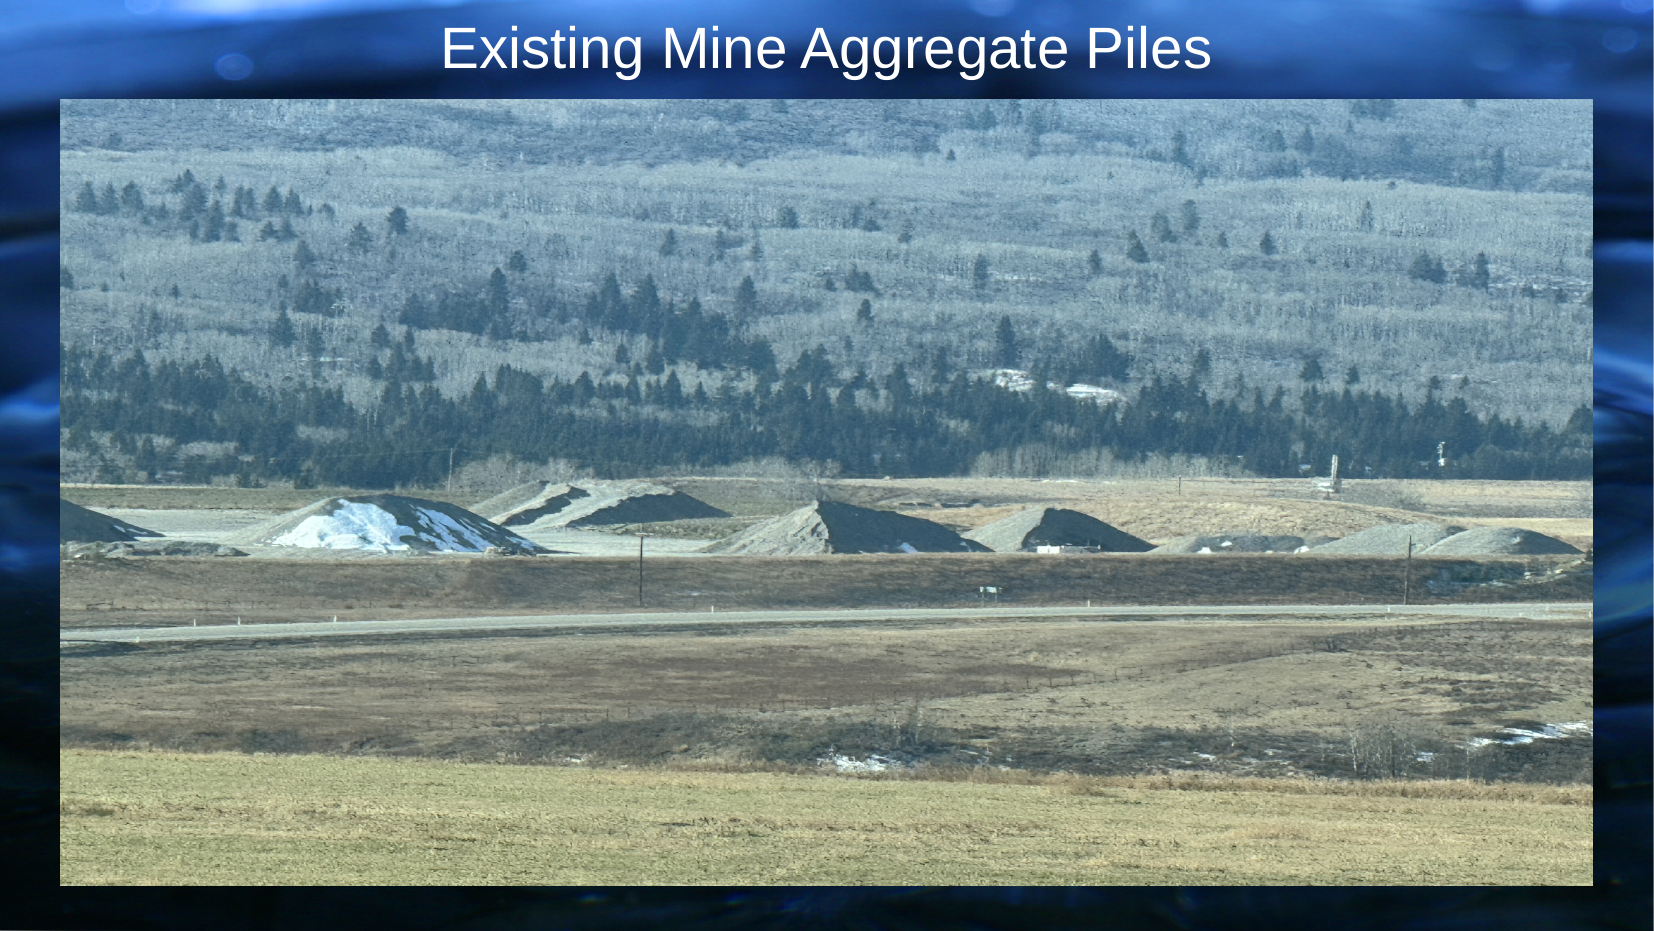

# Existing Mine Aggregate Piles
Aggregate Mines are MINES!
12